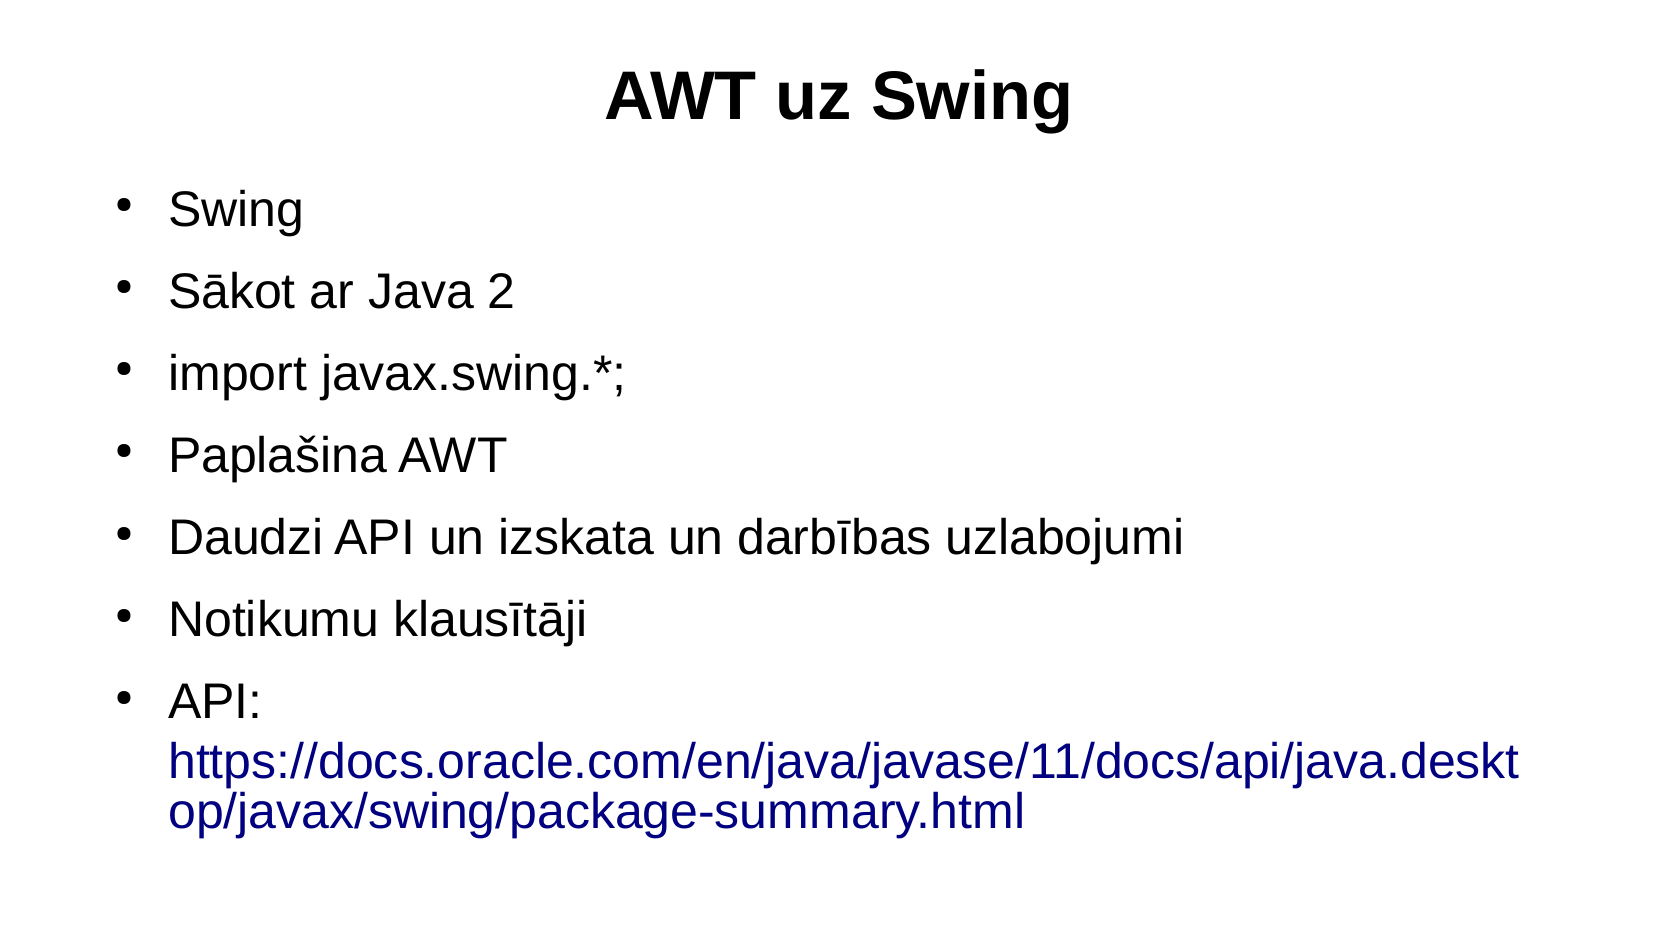

# AWT uz Swing
Swing
Sākot ar Java 2
import javax.swing.*;
Paplašina AWT
Daudzi API un izskata un darbības uzlabojumi
Notikumu klausītāji
API: https://docs.oracle.com/en/java/javase/11/docs/api/java.desktop/javax/swing/package-summary.html